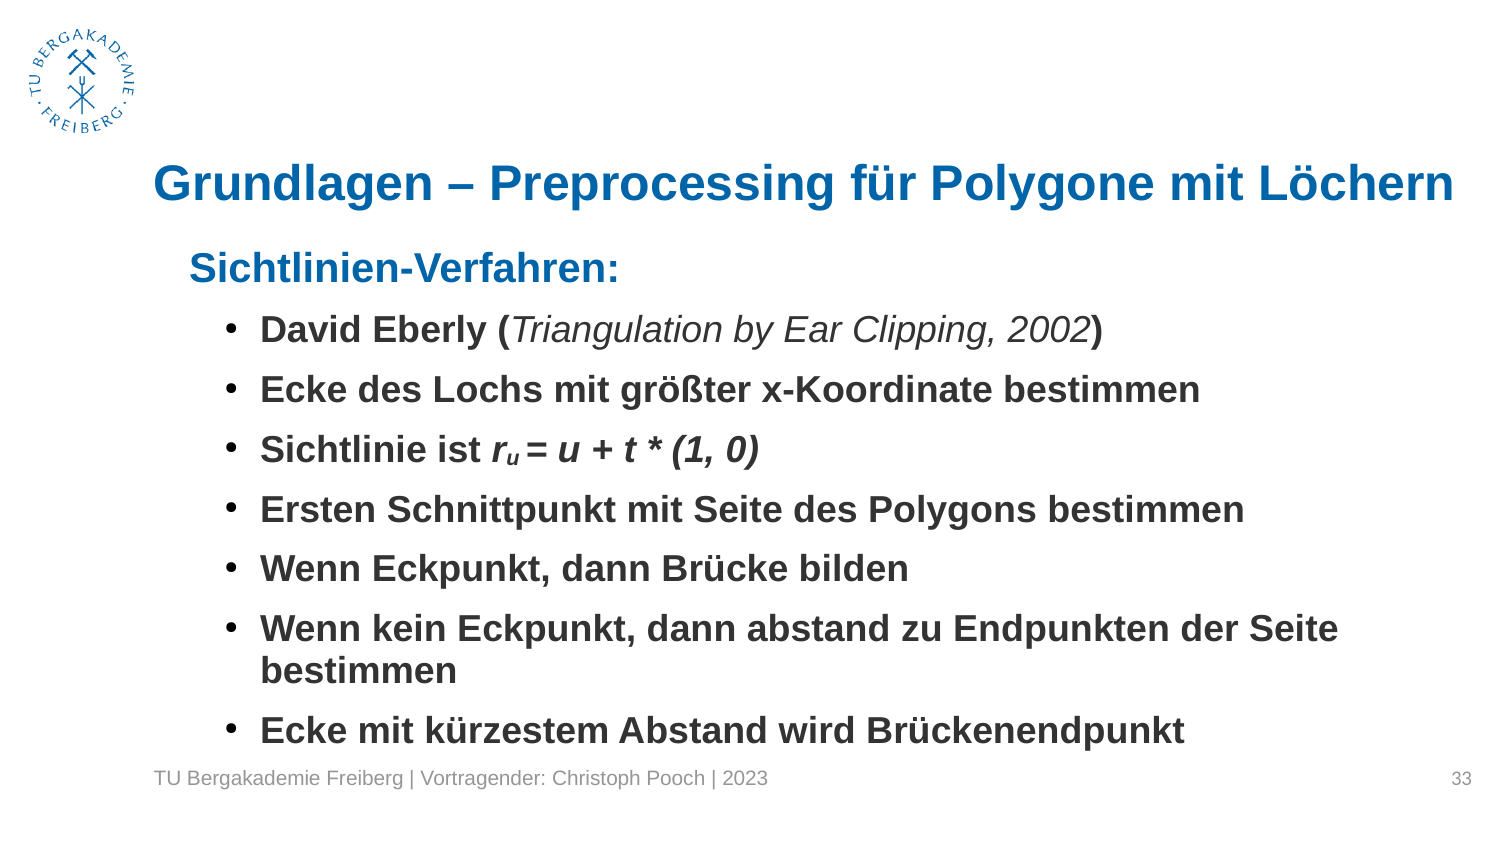

# Grundlagen – Preprocessing für Polygone mit Löchern
Sichtlinien-Verfahren:
David Eberly (Triangulation by Ear Clipping, 2002)
Ecke des Lochs mit größter x-Koordinate bestimmen
Sichtlinie ist ru = u + t * (1, 0)
Ersten Schnittpunkt mit Seite des Polygons bestimmen
Wenn Eckpunkt, dann Brücke bilden
Wenn kein Eckpunkt, dann abstand zu Endpunkten der Seite bestimmen
Ecke mit kürzestem Abstand wird Brückenendpunkt
TU Bergakademie Freiberg | Vortragender: Christoph Pooch | 2023